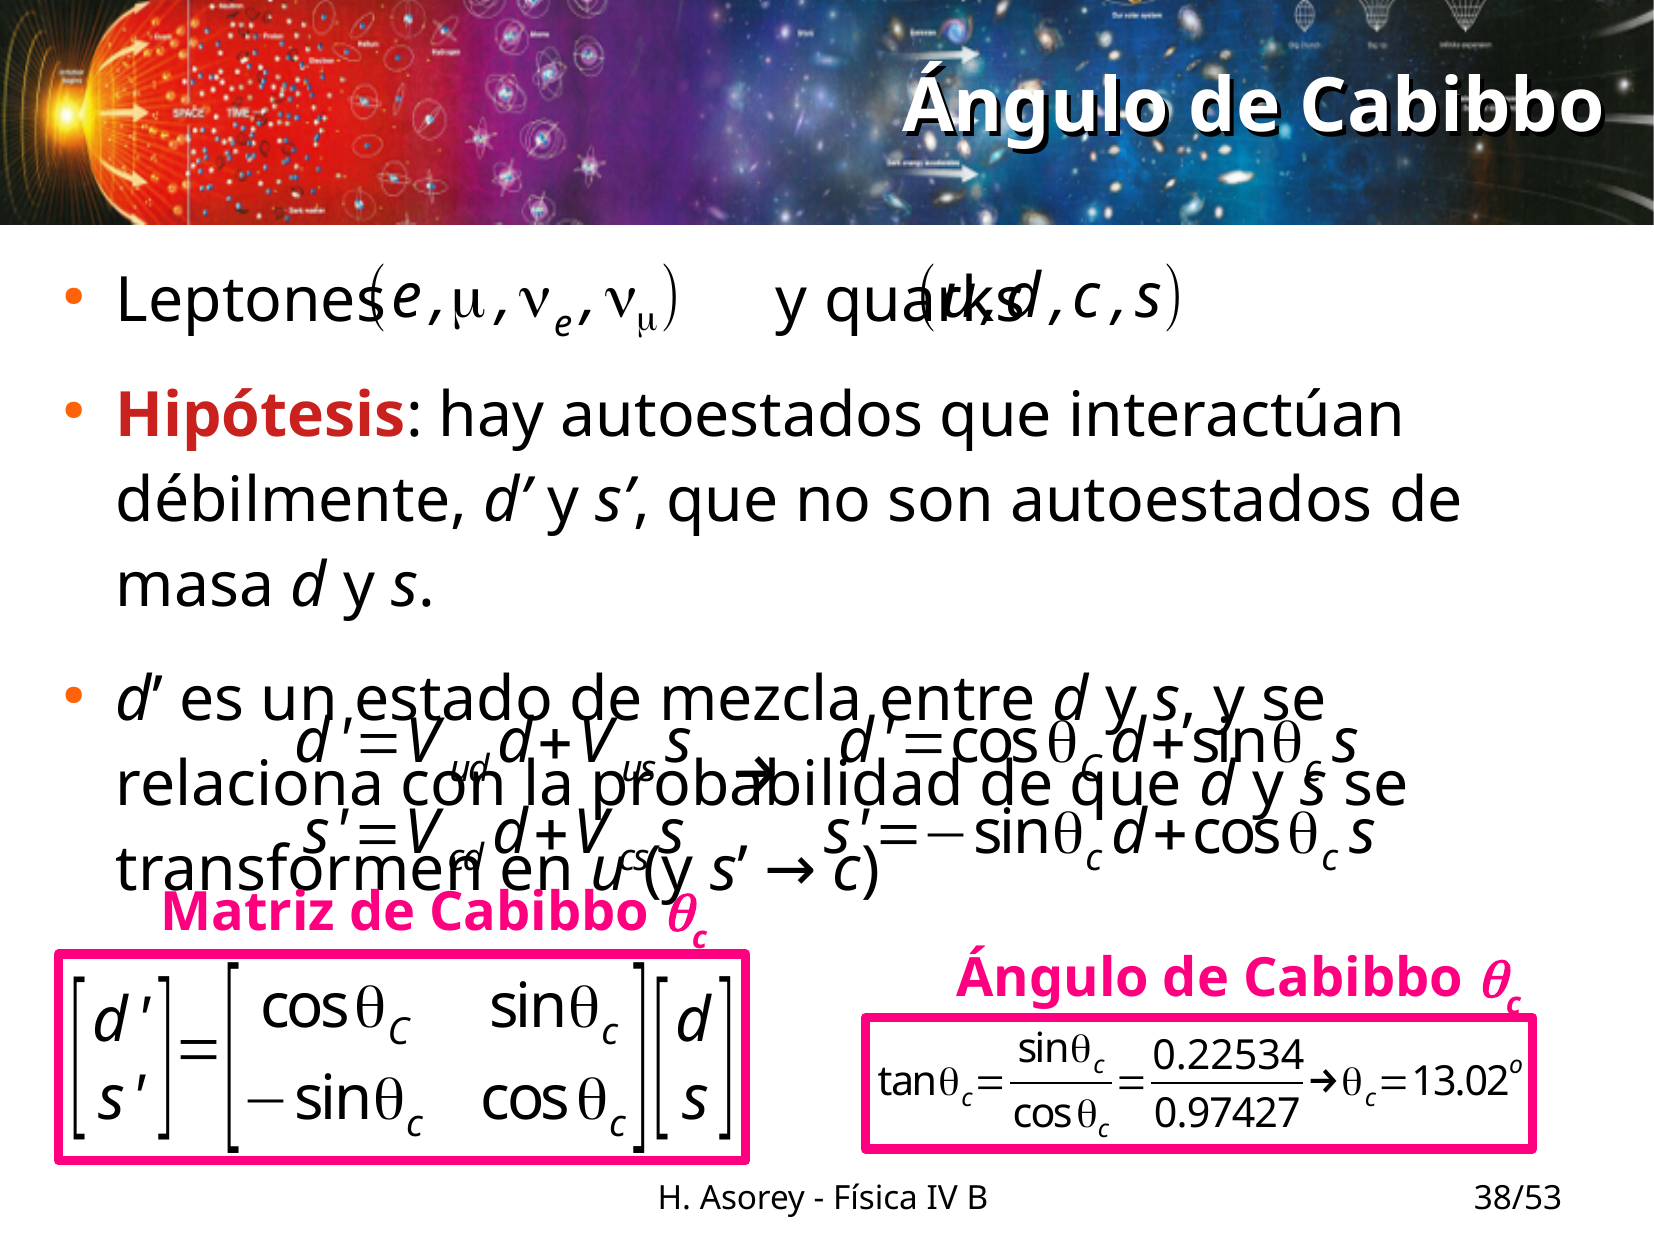

Ángulo de Cabibbo
# Leptones y quarks
Hipótesis: hay autoestados que interactúan débilmente, d’ y s’, que no son autoestados de masa d y s.
d’ es un estado de mezcla entre d y s, y se relaciona con la probabilidad de que d y s se transformen en u (y s’ → c)
Matriz de Cabibbo qc
Ángulo de Cabibbo qc
H. Asorey - Física IV B
38